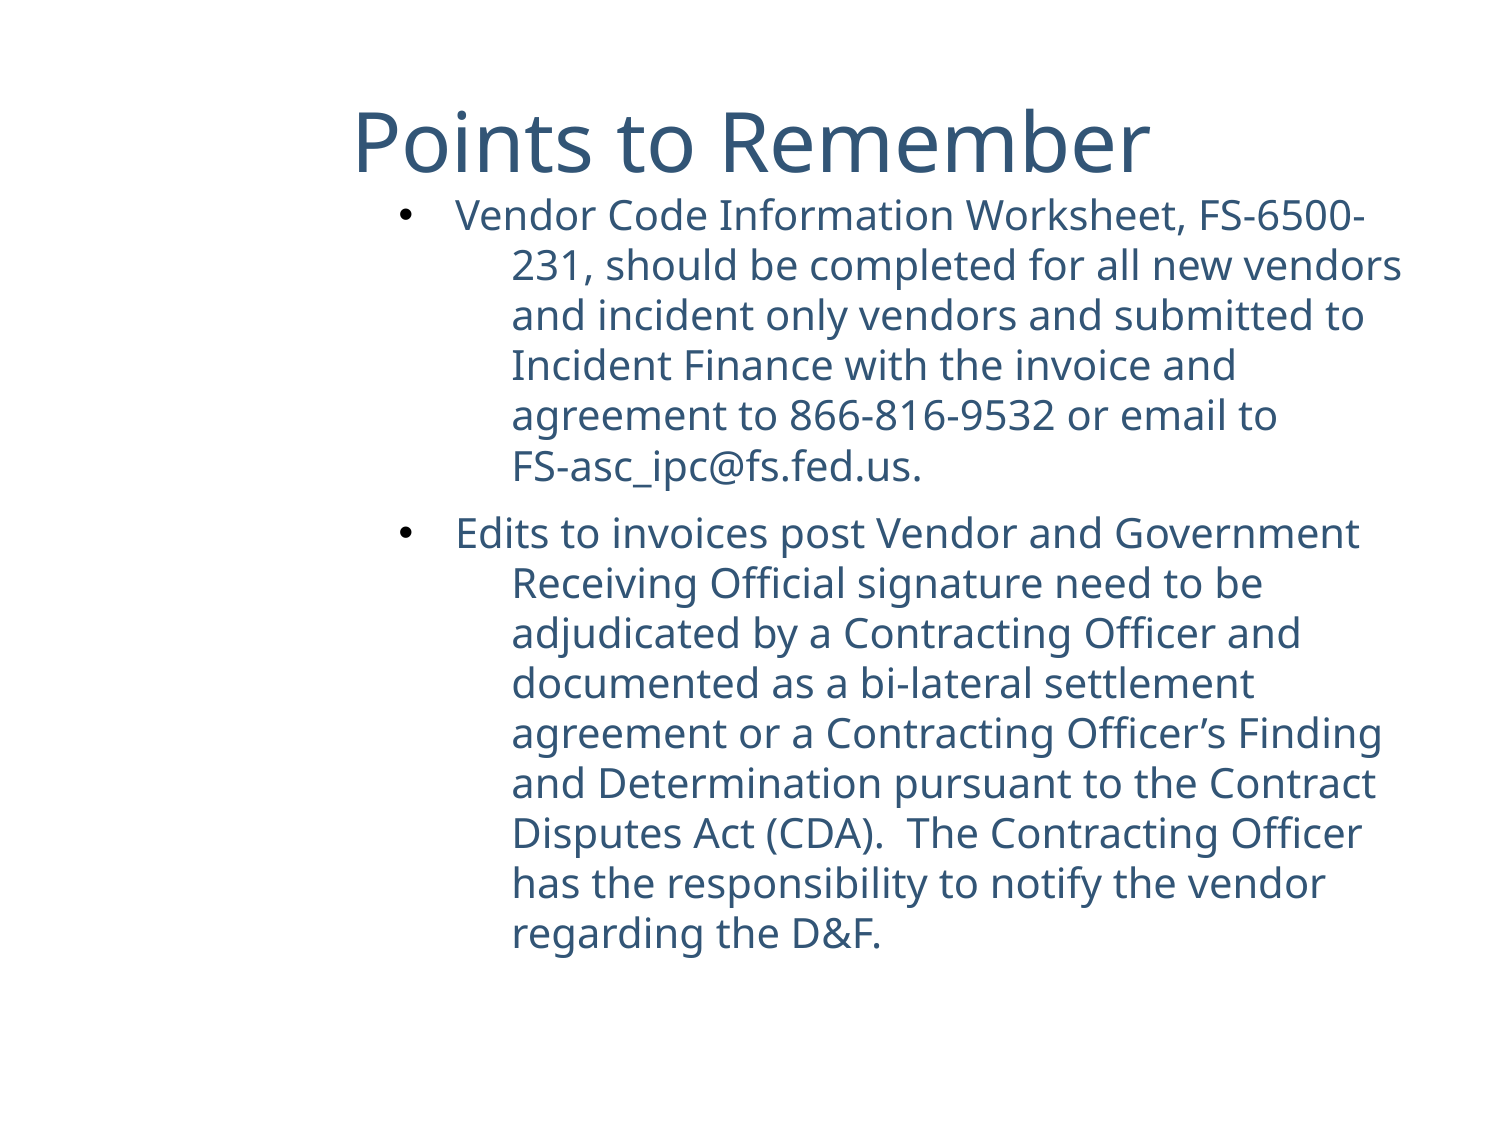

# Points to Remember
Vendor Code Information Worksheet, FS-6500-231, should be completed for all new vendors and incident only vendors and submitted to Incident Finance with the invoice and agreement to 866-816-9532 or email to FS-asc_ipc@fs.fed.us.
Edits to invoices post Vendor and Government Receiving Official signature need to be adjudicated by a Contracting Officer and documented as a bi-lateral settlement agreement or a Contracting Officer’s Finding and Determination pursuant to the Contract Disputes Act (CDA). The Contracting Officer has the responsibility to notify the vendor regarding the D&F.